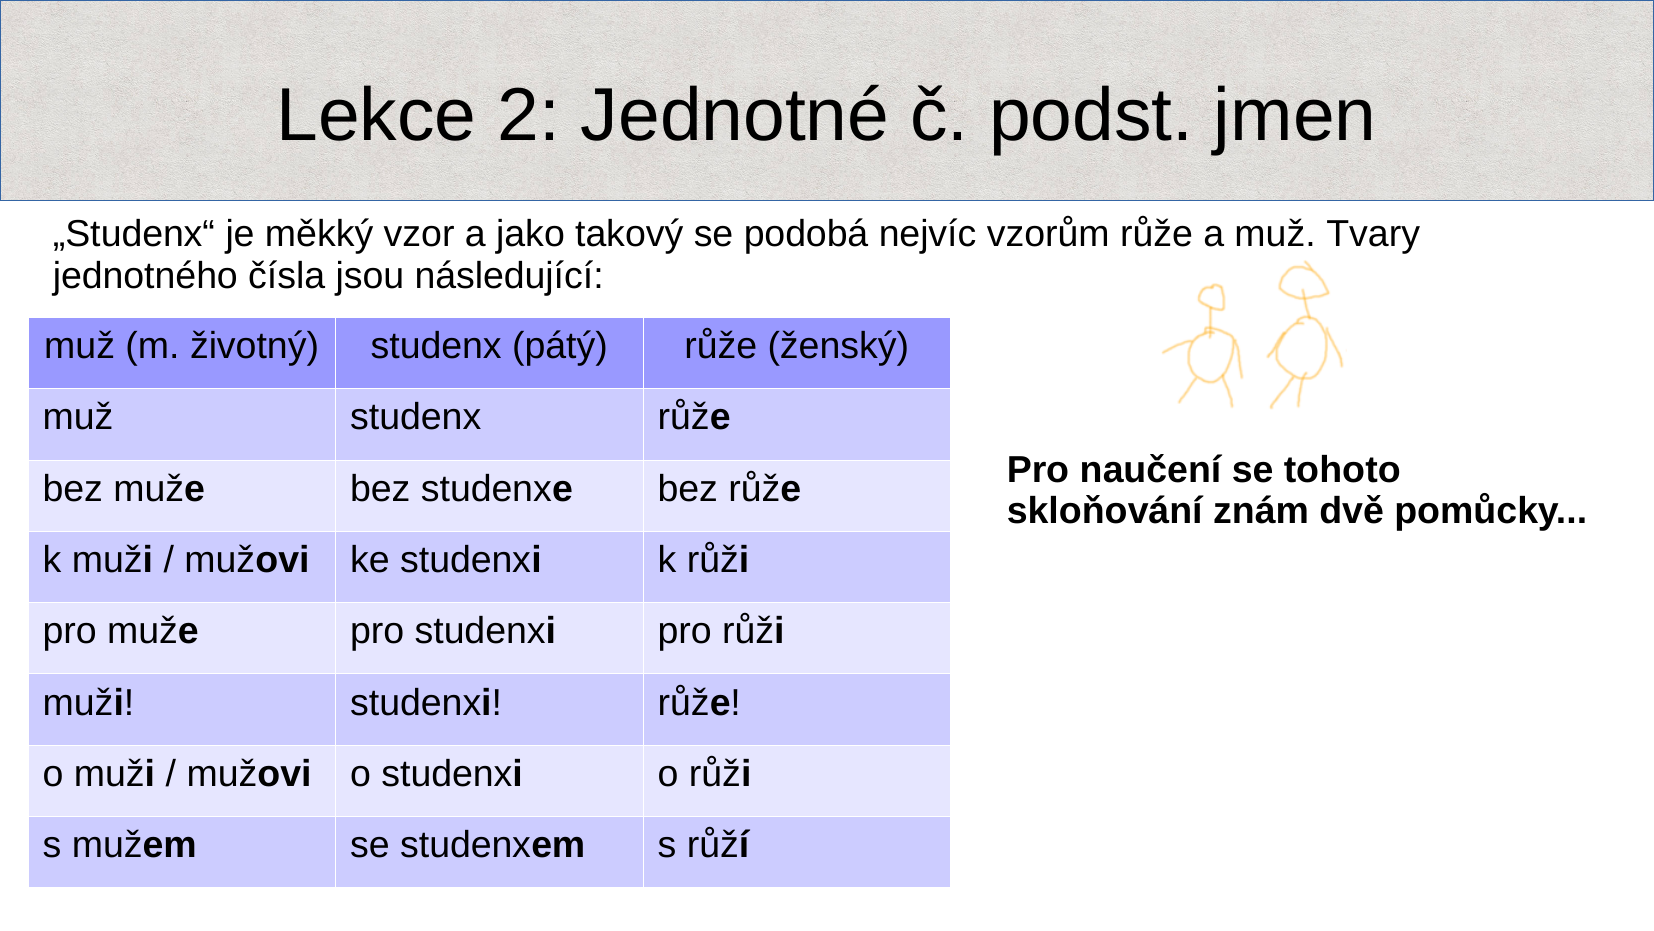

# Lekce 2: Jednotné č. podst. jmen
„Studenx“ je měkký vzor a jako takový se podobá nejvíc vzorům růže a muž. Tvary jednotného čísla jsou následující:
| muž (m. životný) | studenx (pátý) | růže (ženský) |
| --- | --- | --- |
| muž | studenx | růže |
| bez muže | bez studenxe | bez růže |
| k muži / mužovi | ke studenxi | k růži |
| pro muže | pro studenxi | pro růži |
| muži! | studenxi! | růže! |
| o muži / mužovi | o studenxi | o růži |
| s mužem | se studenxem | s růží |
Pro naučení se tohoto skloňování znám dvě pomůcky...